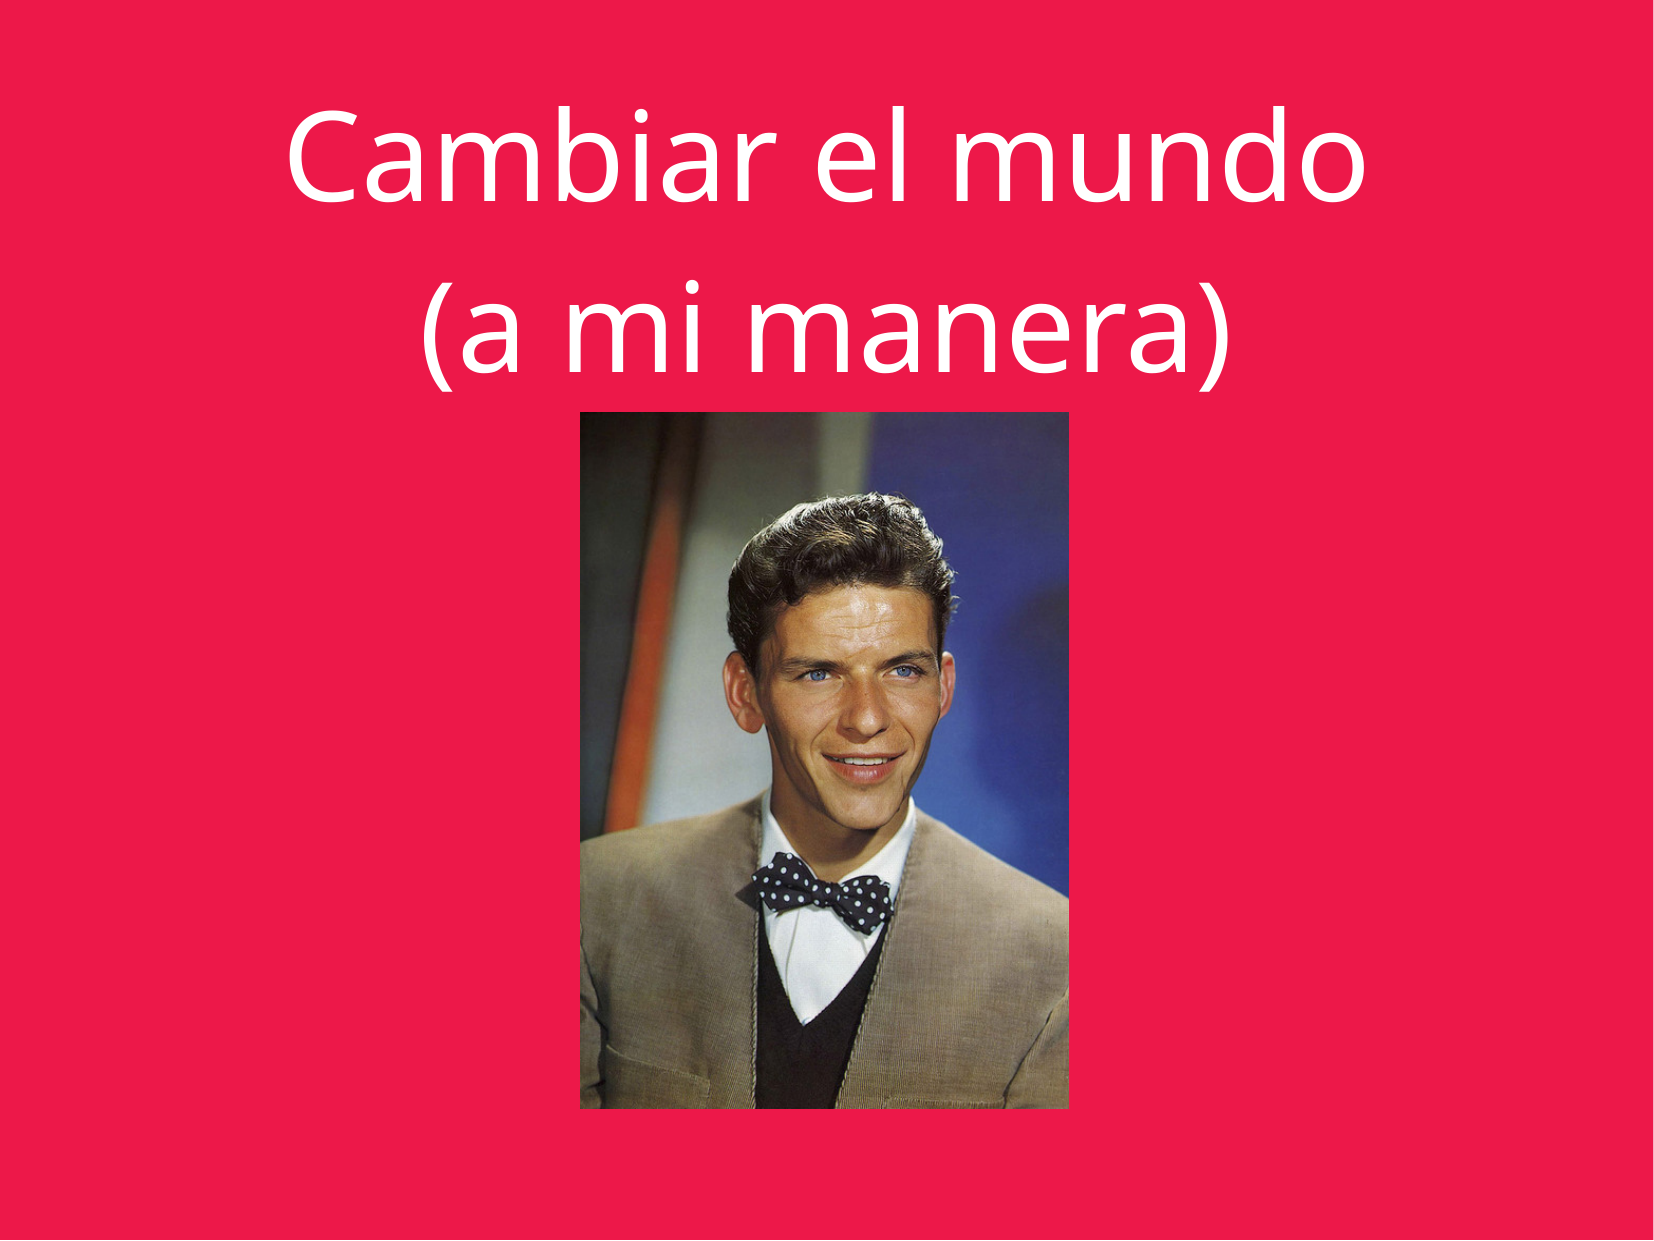

# Cambiar el mundo (a mi manera)